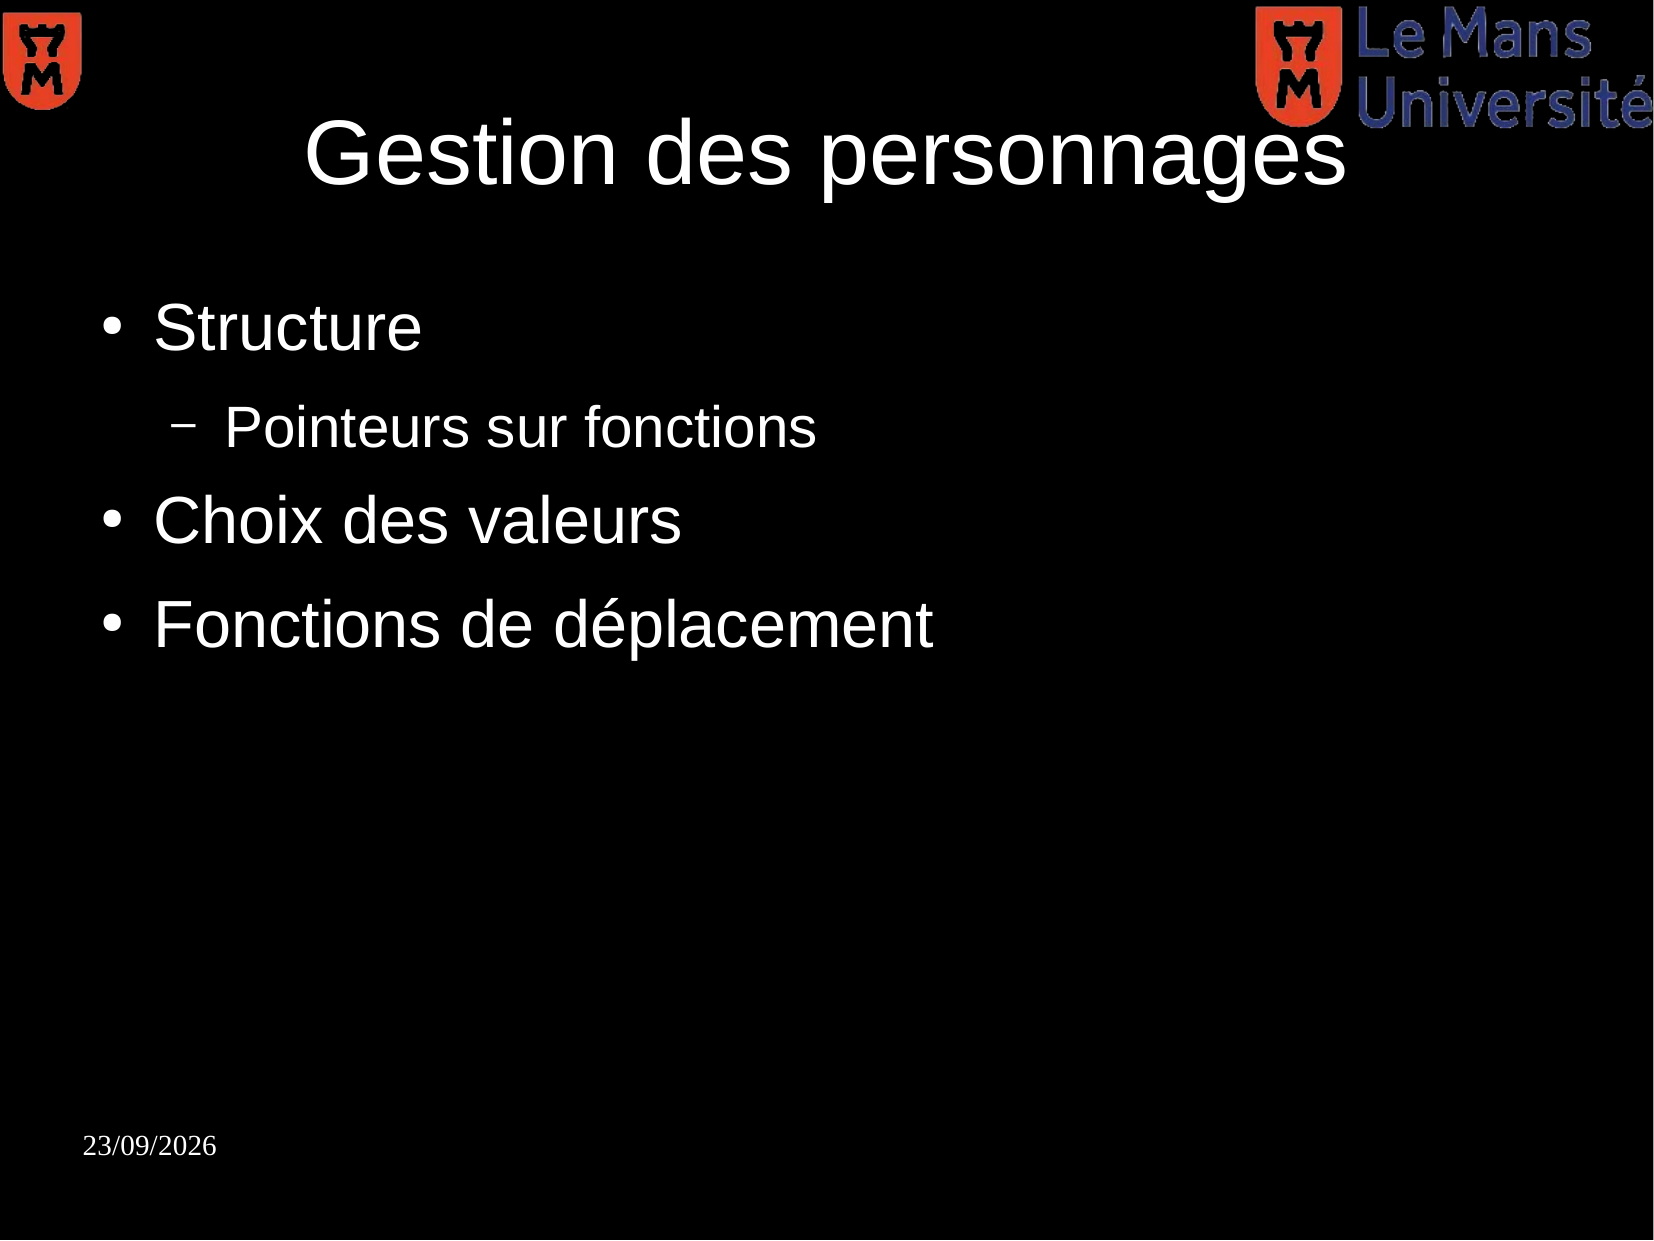

# Gestion des personnages
Structure
Pointeurs sur fonctions
Choix des valeurs
Fonctions de déplacement